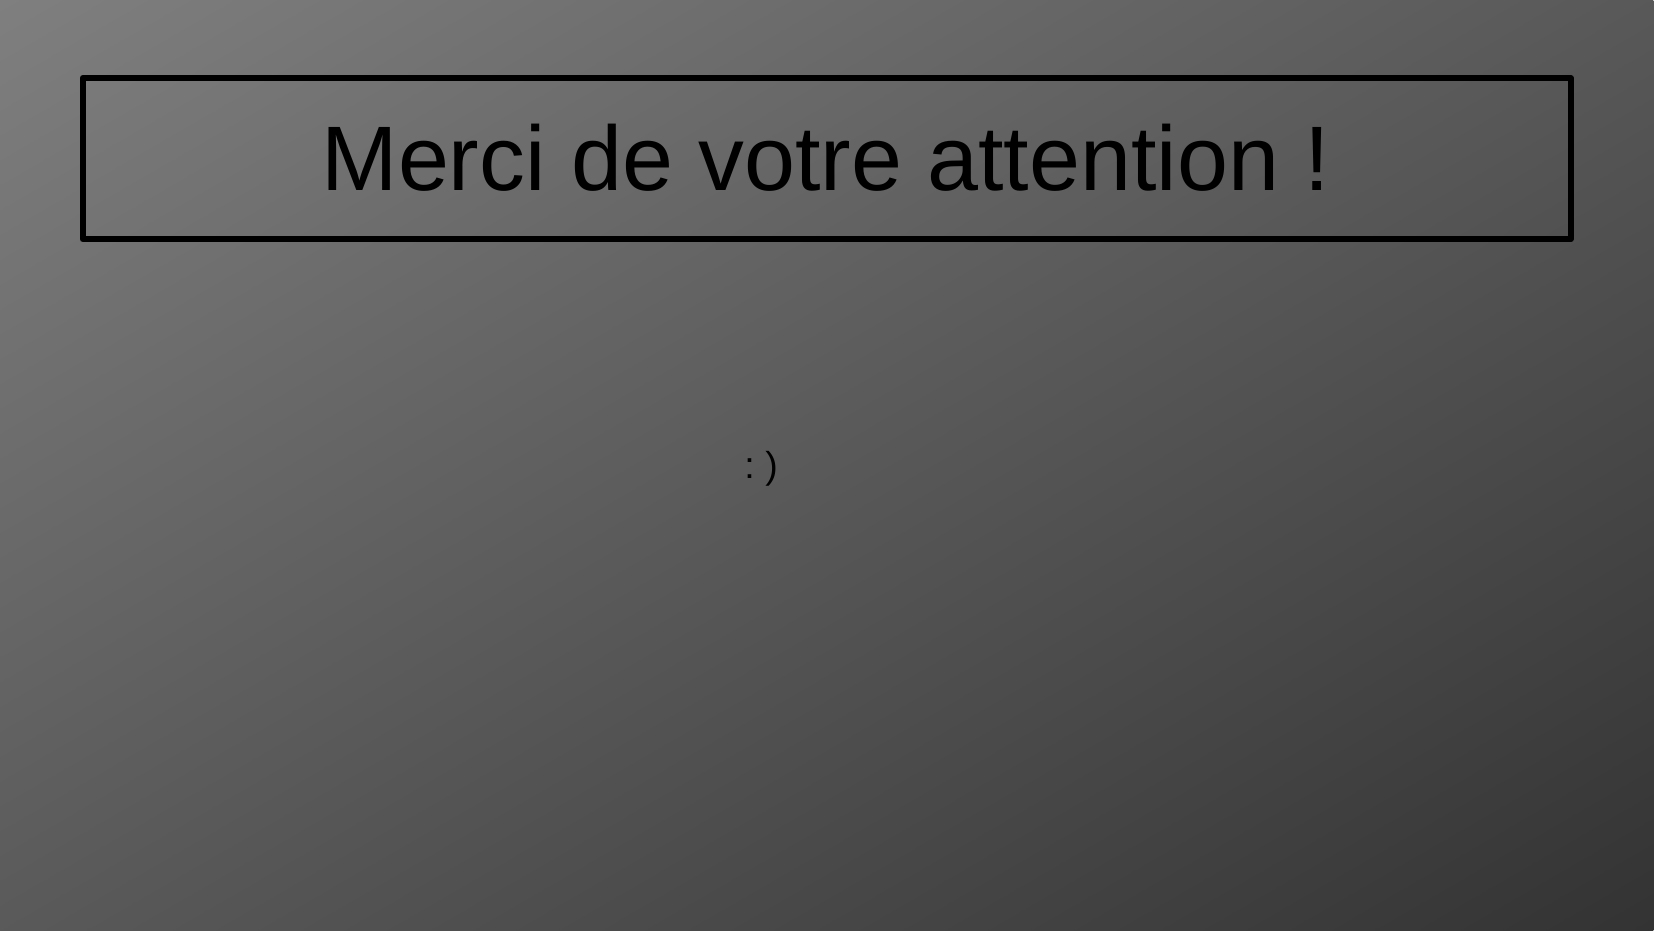

# Merci de votre attention !
  : )